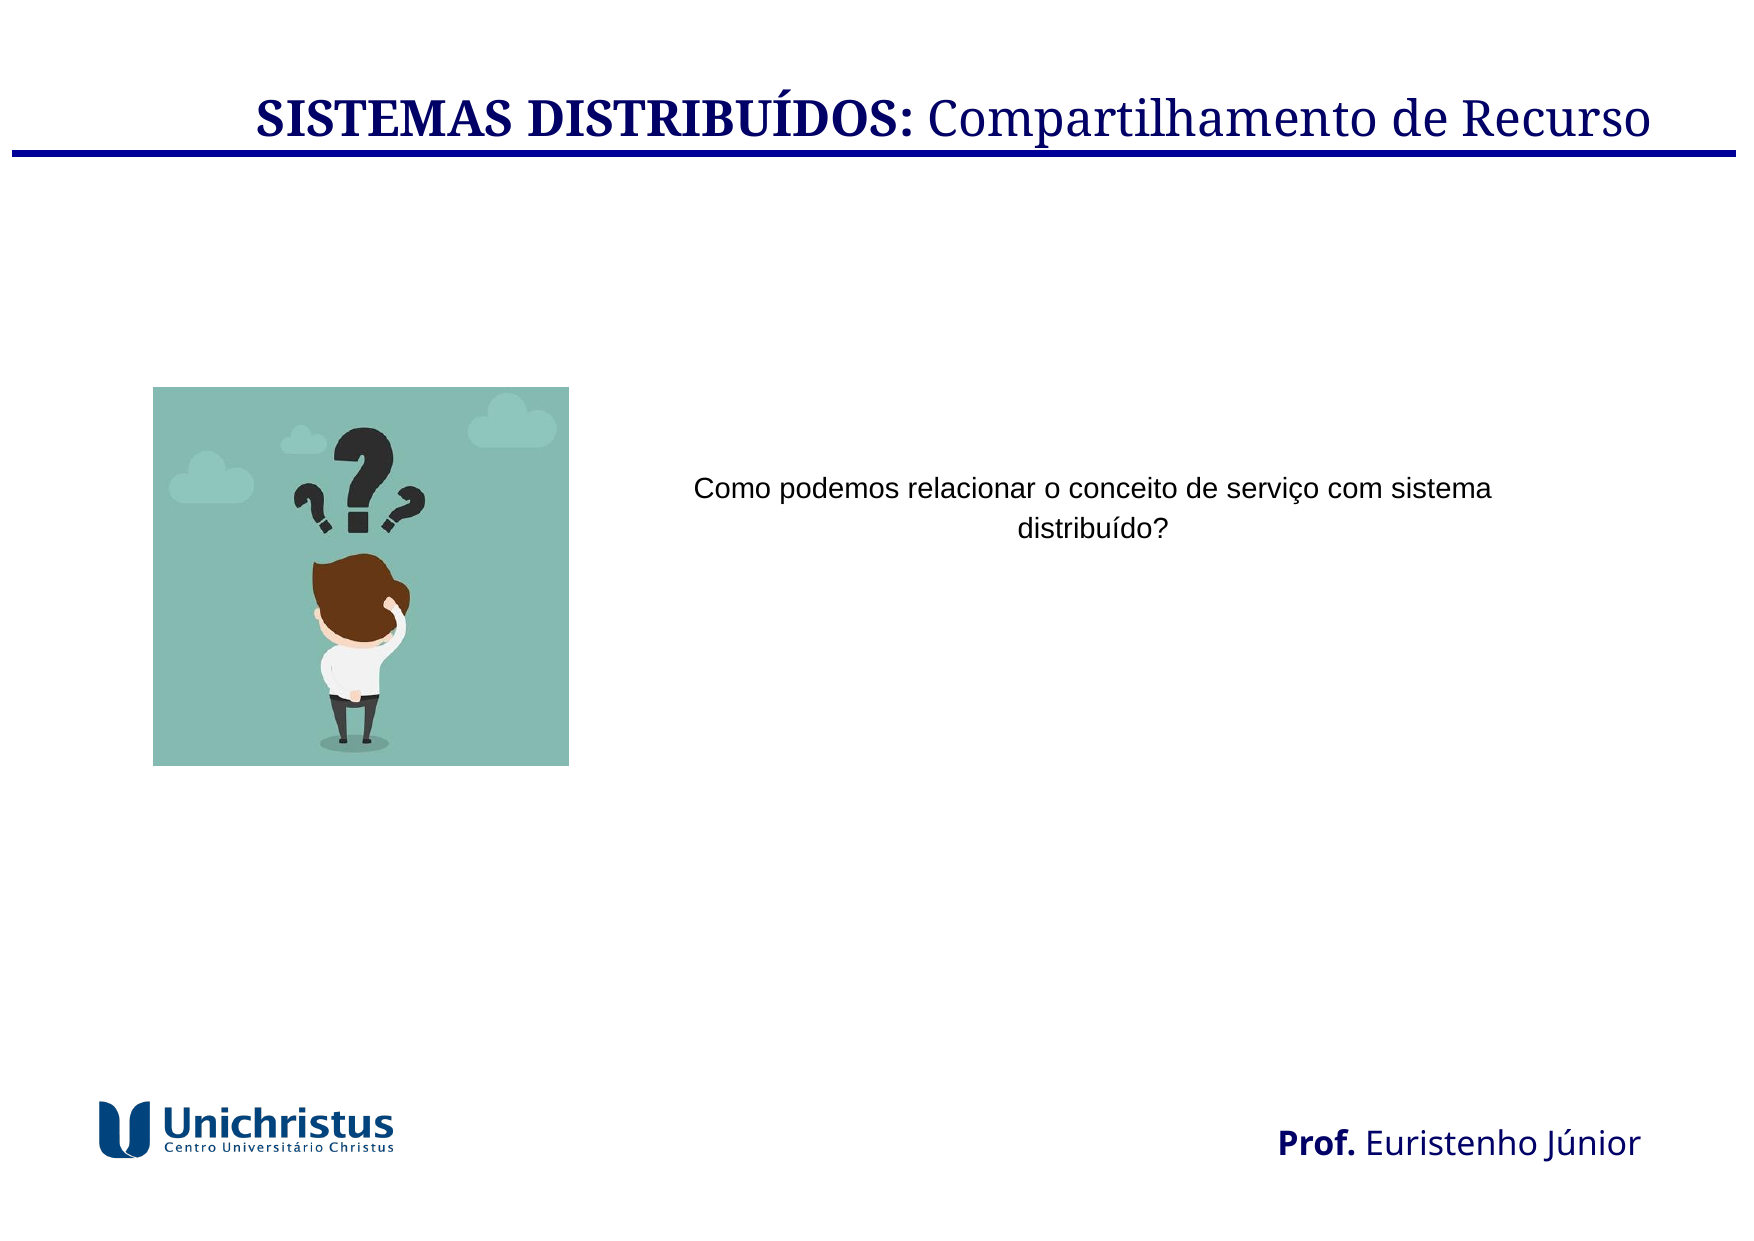

SISTEMAS DISTRIBUÍDOS: Compartilhamento de Recurso
Como podemos relacionar o conceito de serviço com sistema distribuído?
Prof. Euristenho Júnior